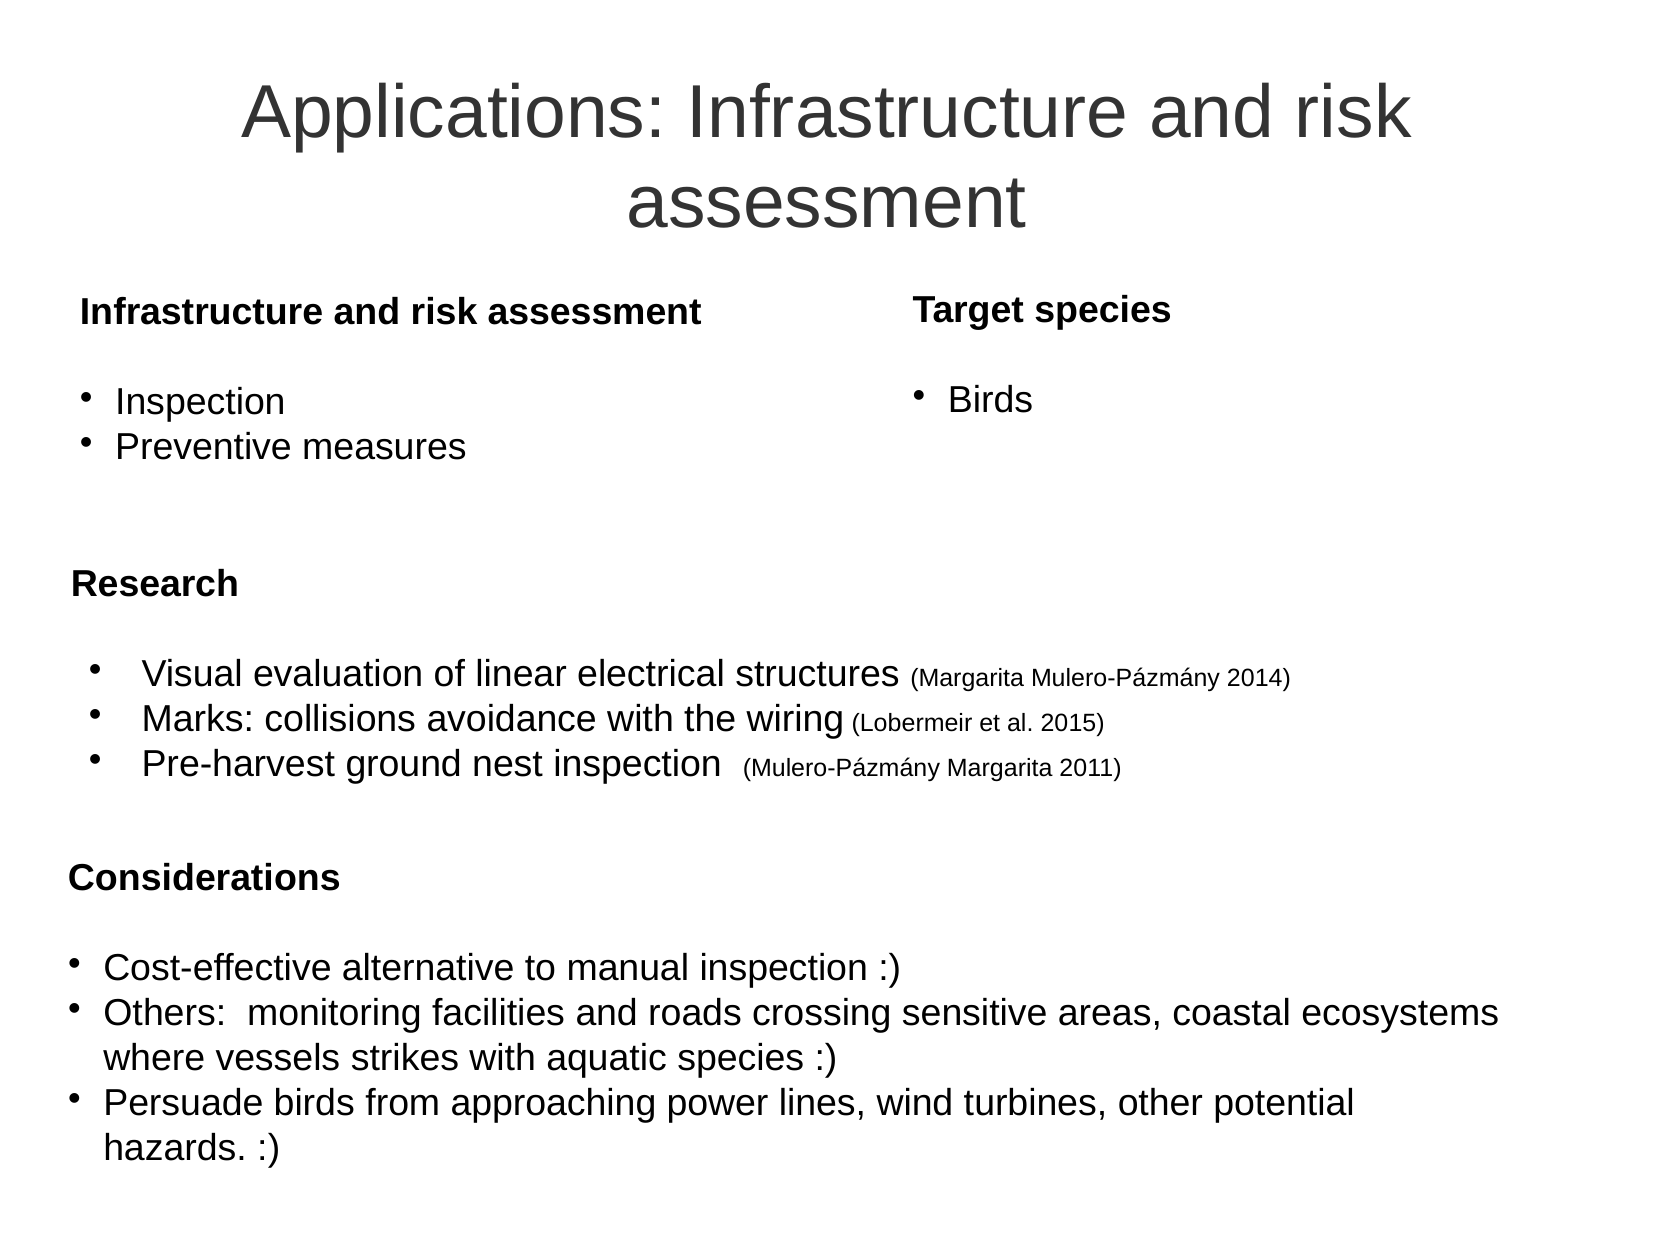

Applications: Infrastructure and risk assessment
Target species
Birds
Infrastructure and risk assessment
Inspection
Preventive measures
Research
Visual evaluation of linear electrical structures (Margarita Mulero-Pázmány 2014)
Marks: collisions avoidance with the wiring (Lobermeir et al. 2015)
Pre-harvest ground nest inspection (Mulero-Pázmány Margarita 2011)
Considerations
Cost-effective alternative to manual inspection :)
Others: monitoring facilities and roads crossing sensitive areas, coastal ecosystems where vessels strikes with aquatic species :)
Persuade birds from approaching power lines, wind turbines, other potential hazards. :)